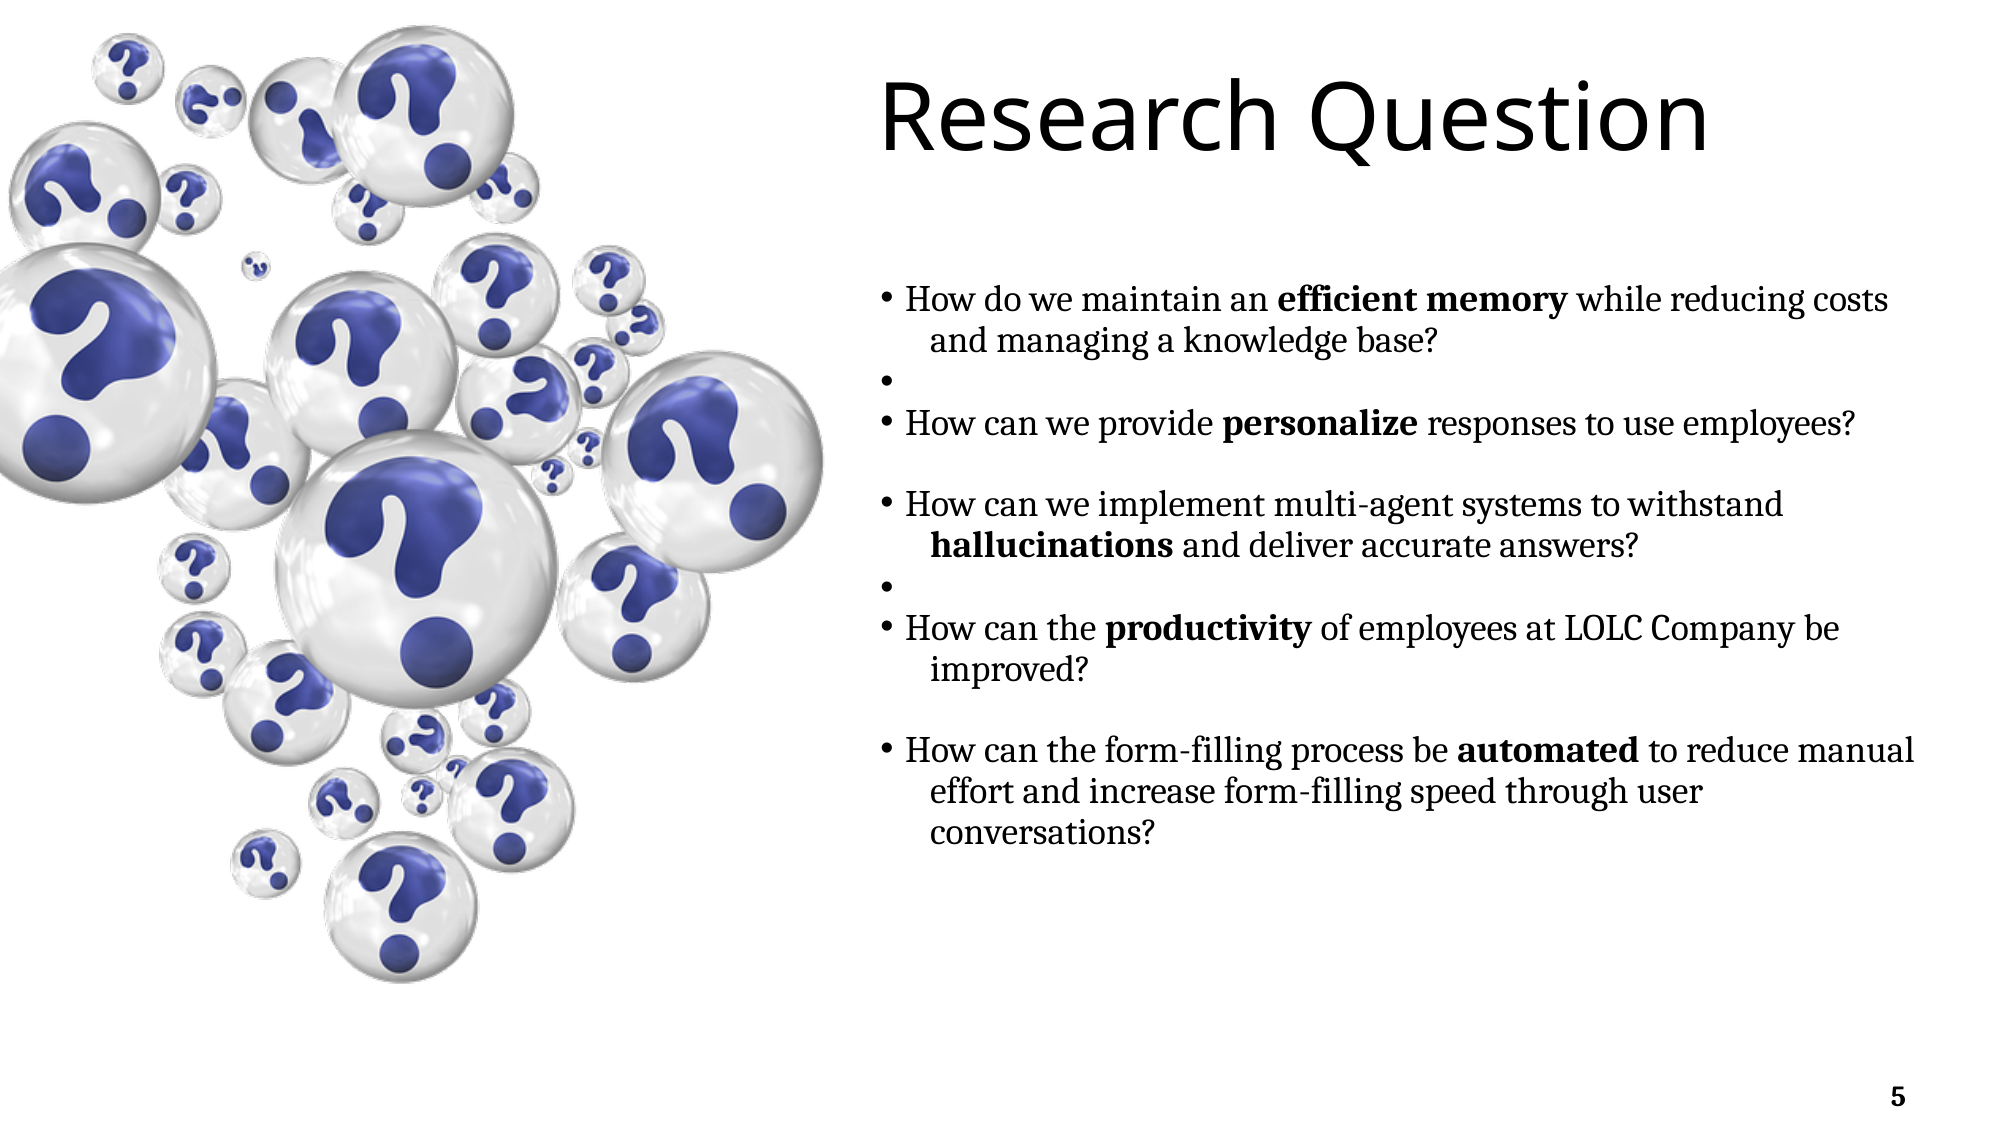

Research Question
How do we maintain an efficient memory while reducing costs and managing a knowledge base?
How can we provide personalize responses to use employees?
How can we implement multi-agent systems to withstand hallucinations and deliver accurate answers?
How can the productivity of employees at LOLC Company be improved?
How can the form-filling process be automated to reduce manual effort and increase form-filling speed through user conversations?